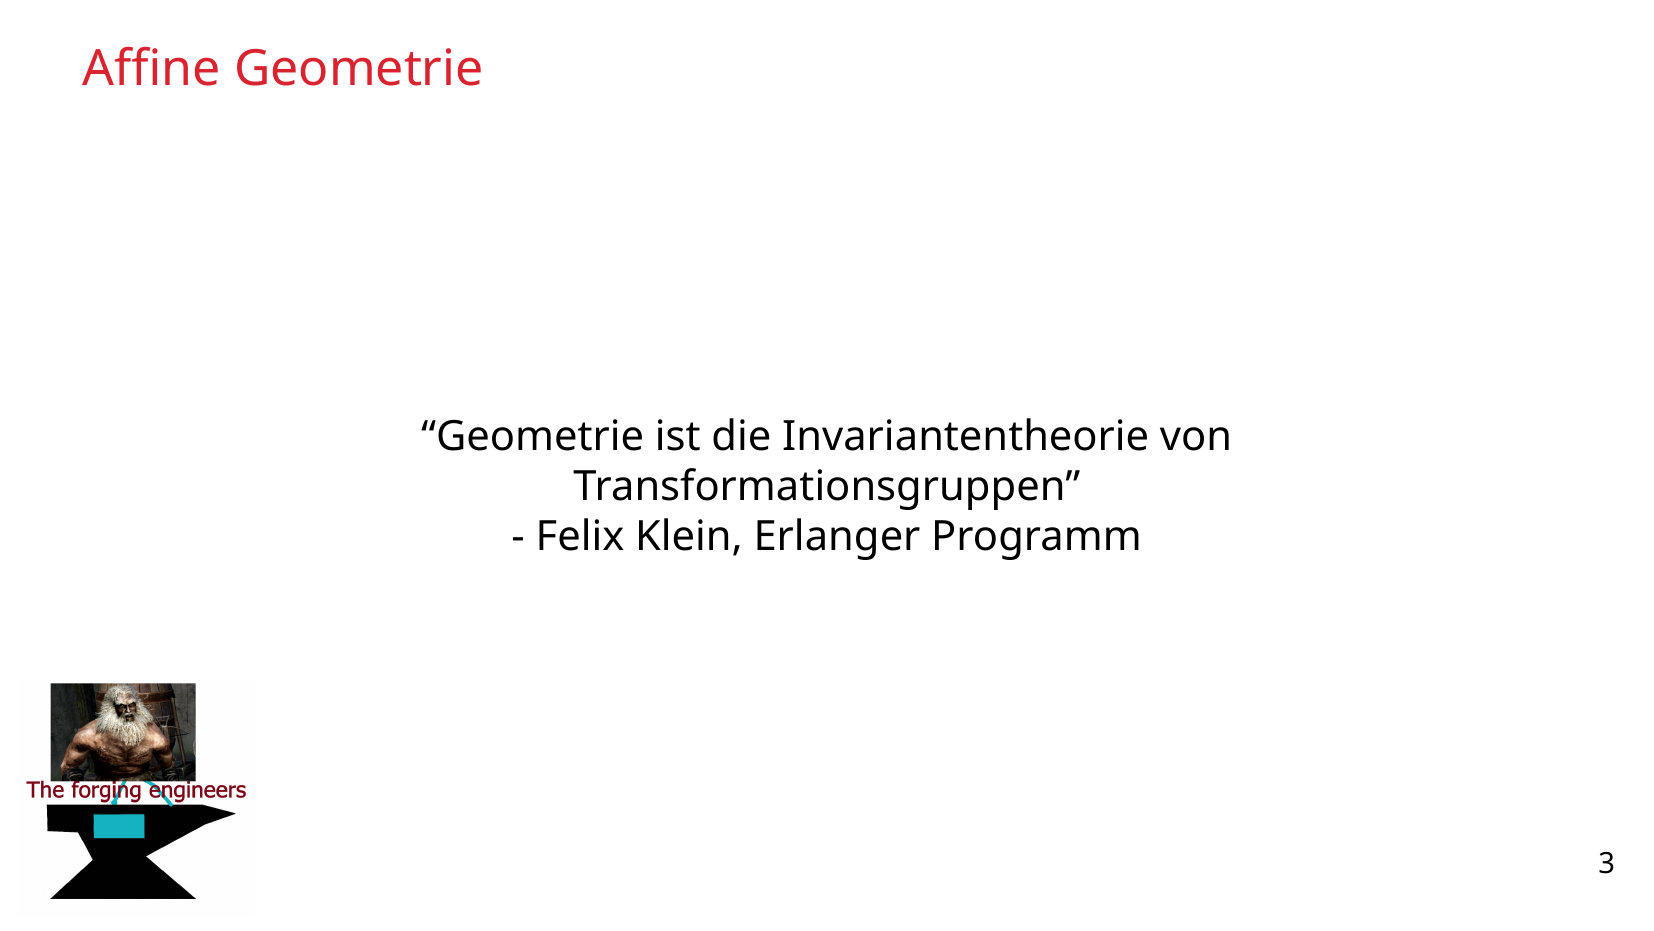

# Affine Geometrie
“Geometrie ist die Invariantentheorie von Transformationsgruppen”
- Felix Klein, Erlanger Programm